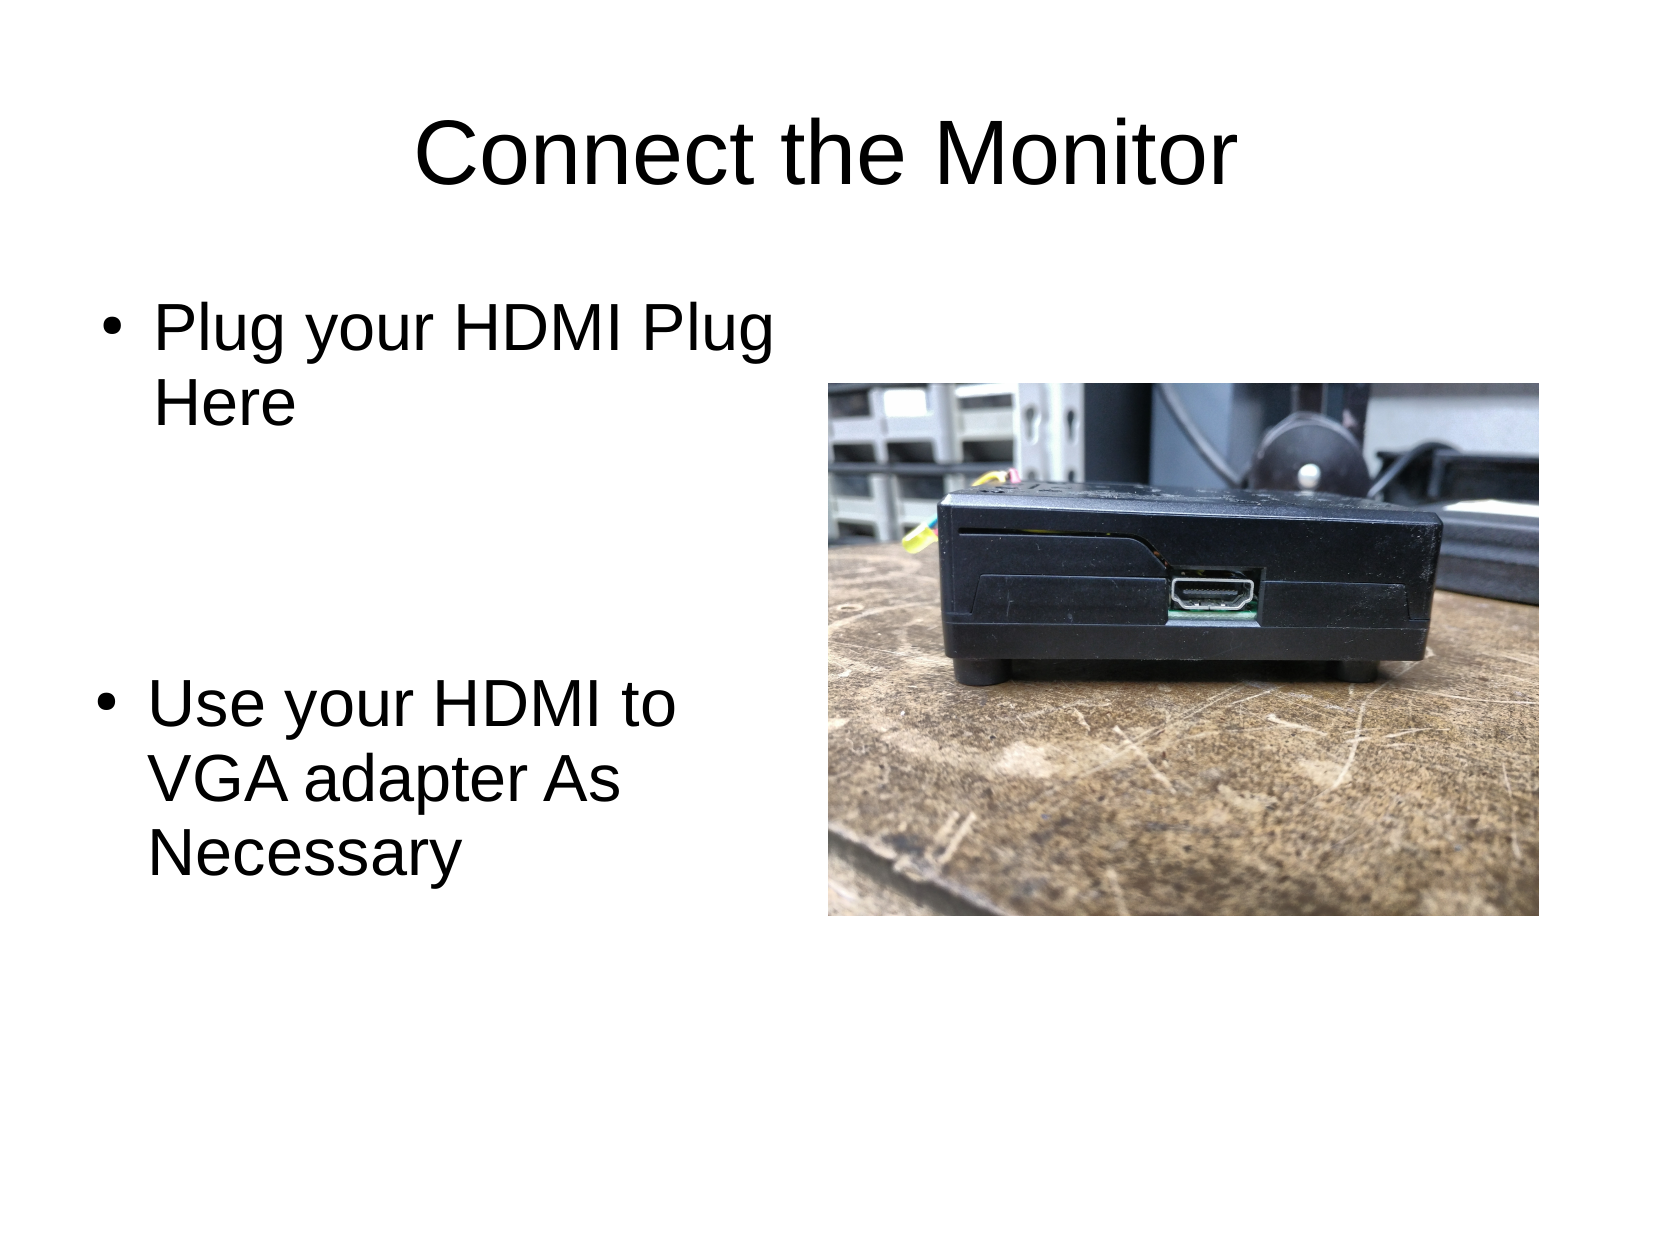

# Connect the Monitor
Plug your HDMI Plug Here
Use your HDMI to VGA adapter As Necessary